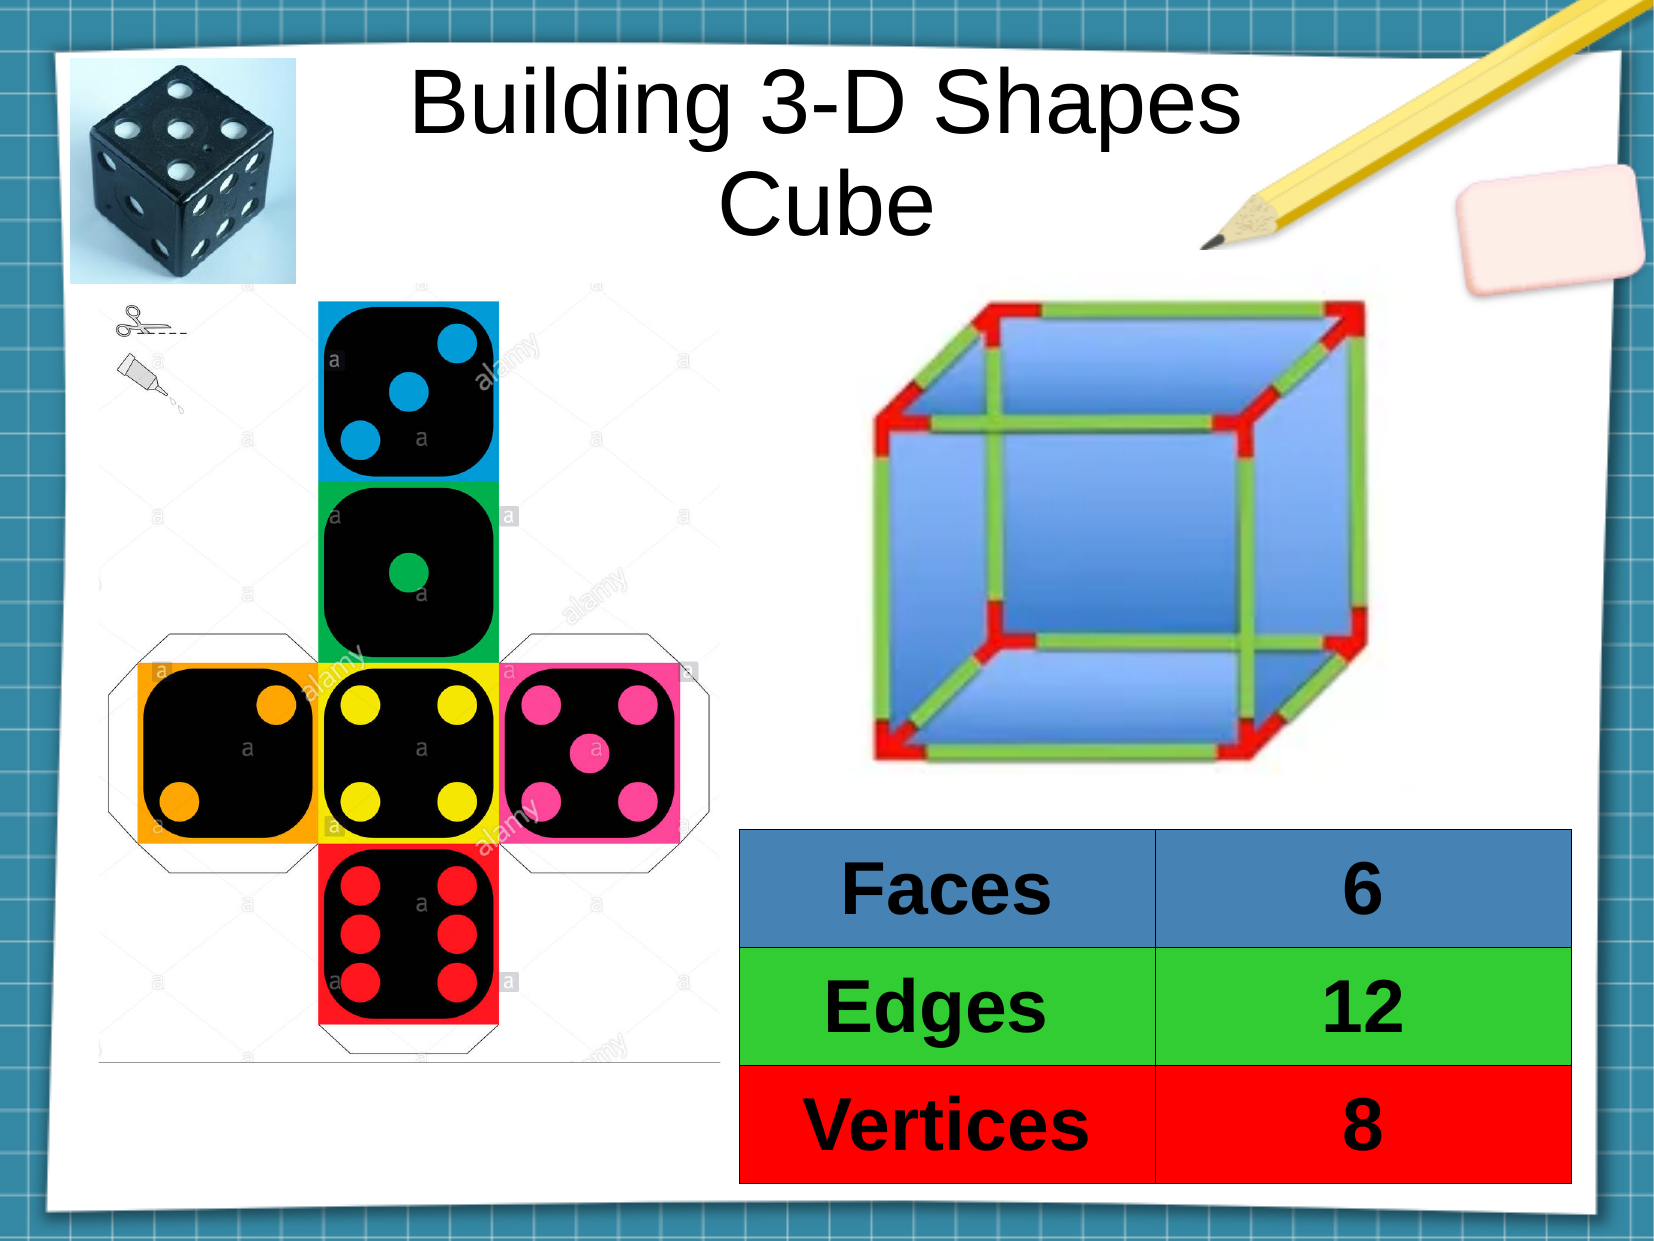

# Building 3-D Shapes Cube
| Faces | 6 |
| --- | --- |
| Edges | 12 |
| Vertices | 8 |